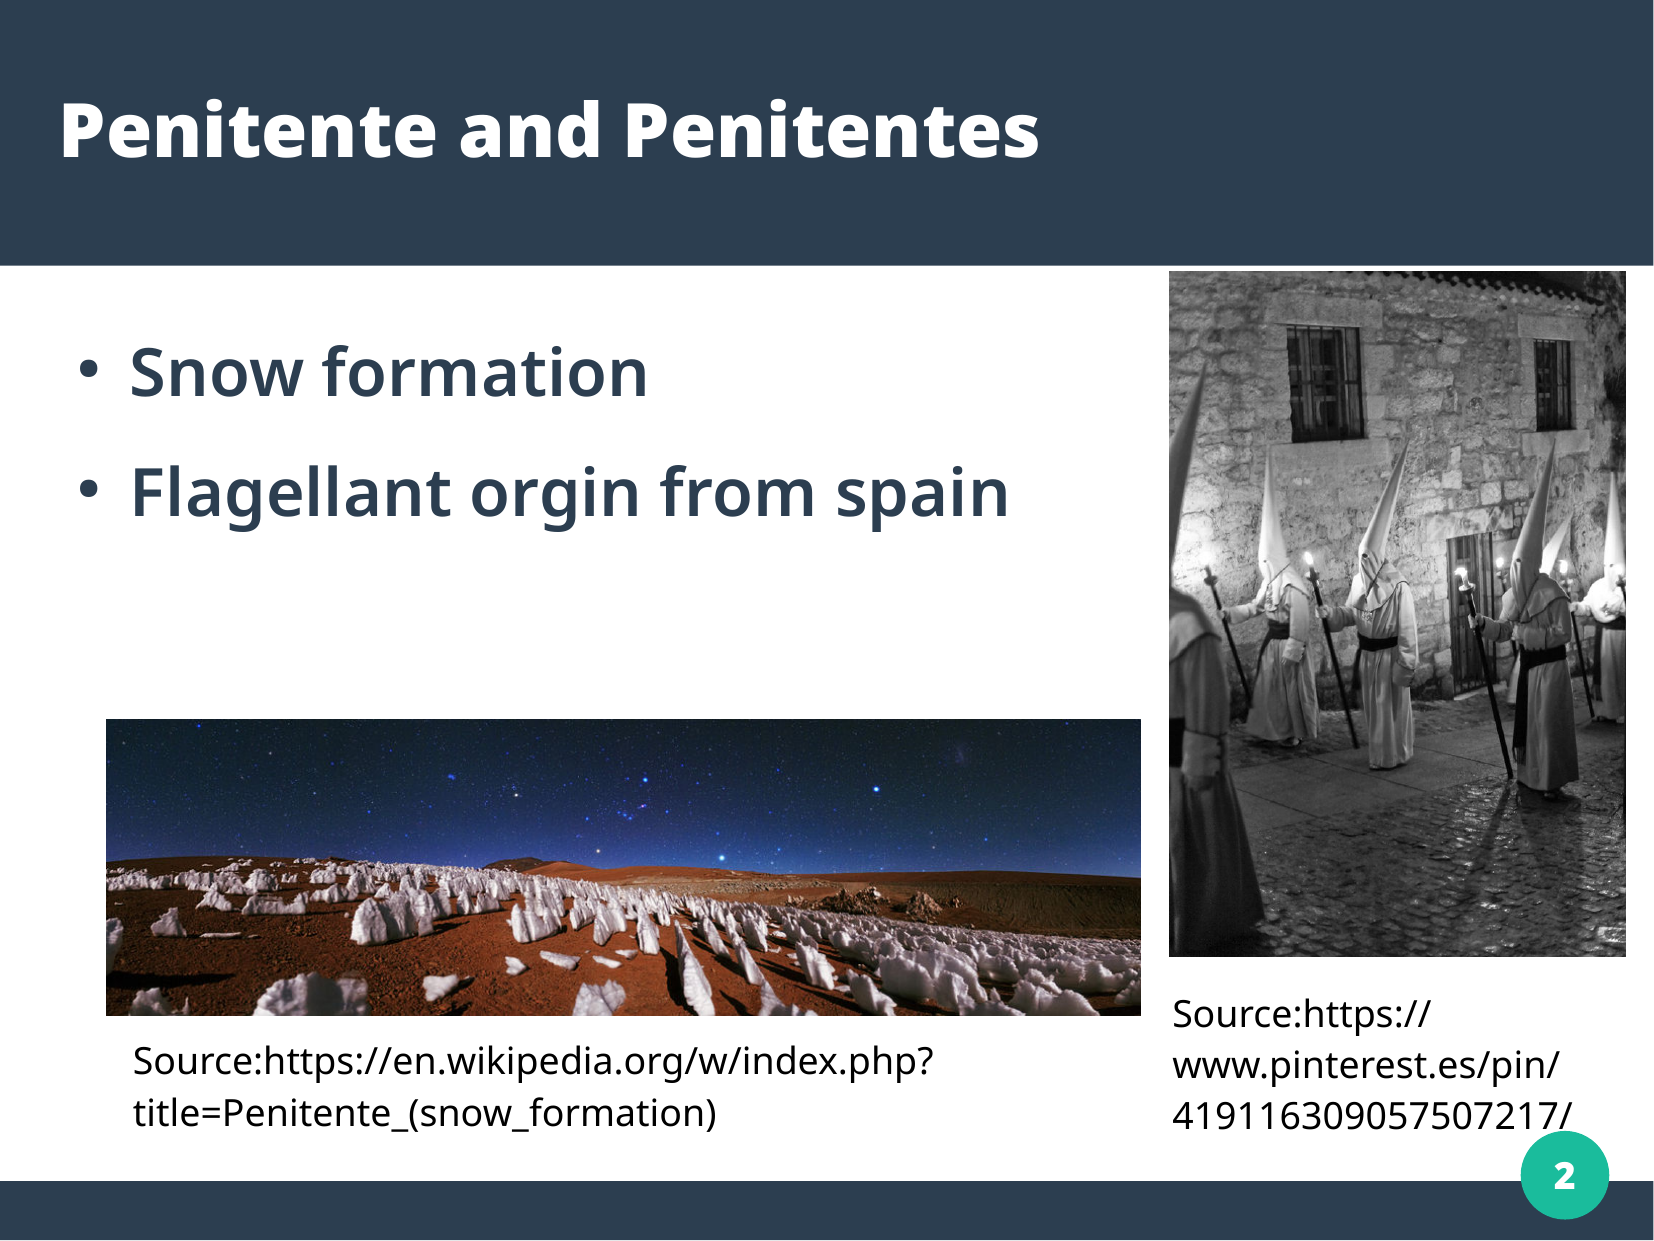

# Penitente and Penitentes
Snow formation
Flagellant orgin from spain
Source:https://www.pinterest.es/pin/419116309057507217/
Source:https://en.wikipedia.org/w/index.php?title=Penitente_(snow_formation)
2